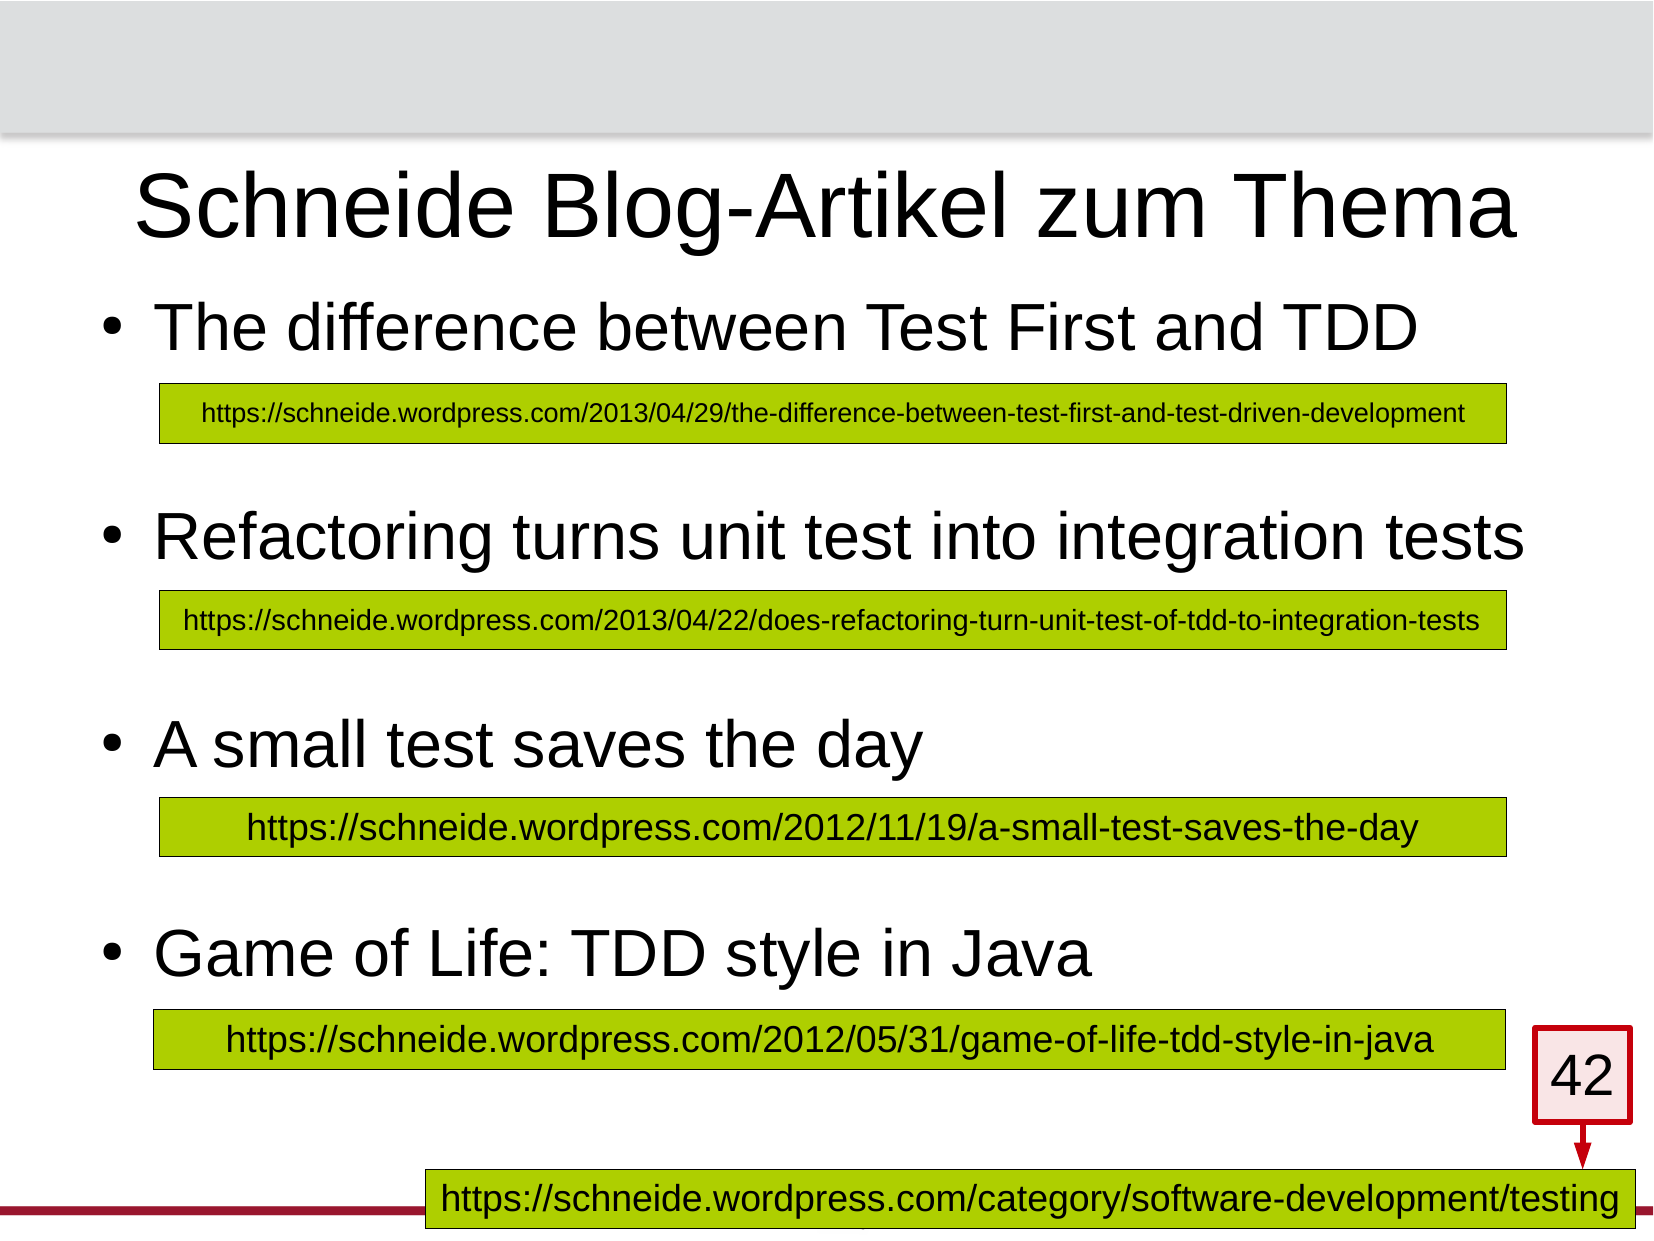

# Schneide Blog-Artikel zum Thema
The difference between Test First and TDD
Refactoring turns unit test into integration tests
A small test saves the day
Game of Life: TDD style in Java
https://schneide.wordpress.com/2013/04/29/the-difference-between-test-first-and-test-driven-development
https://schneide.wordpress.com/2013/04/22/does-refactoring-turn-unit-test-of-tdd-to-integration-tests
https://schneide.wordpress.com/2012/11/19/a-small-test-saves-the-day
https://schneide.wordpress.com/2012/05/31/game-of-life-tdd-style-in-java
42
https://schneide.wordpress.com/category/software-development/testing